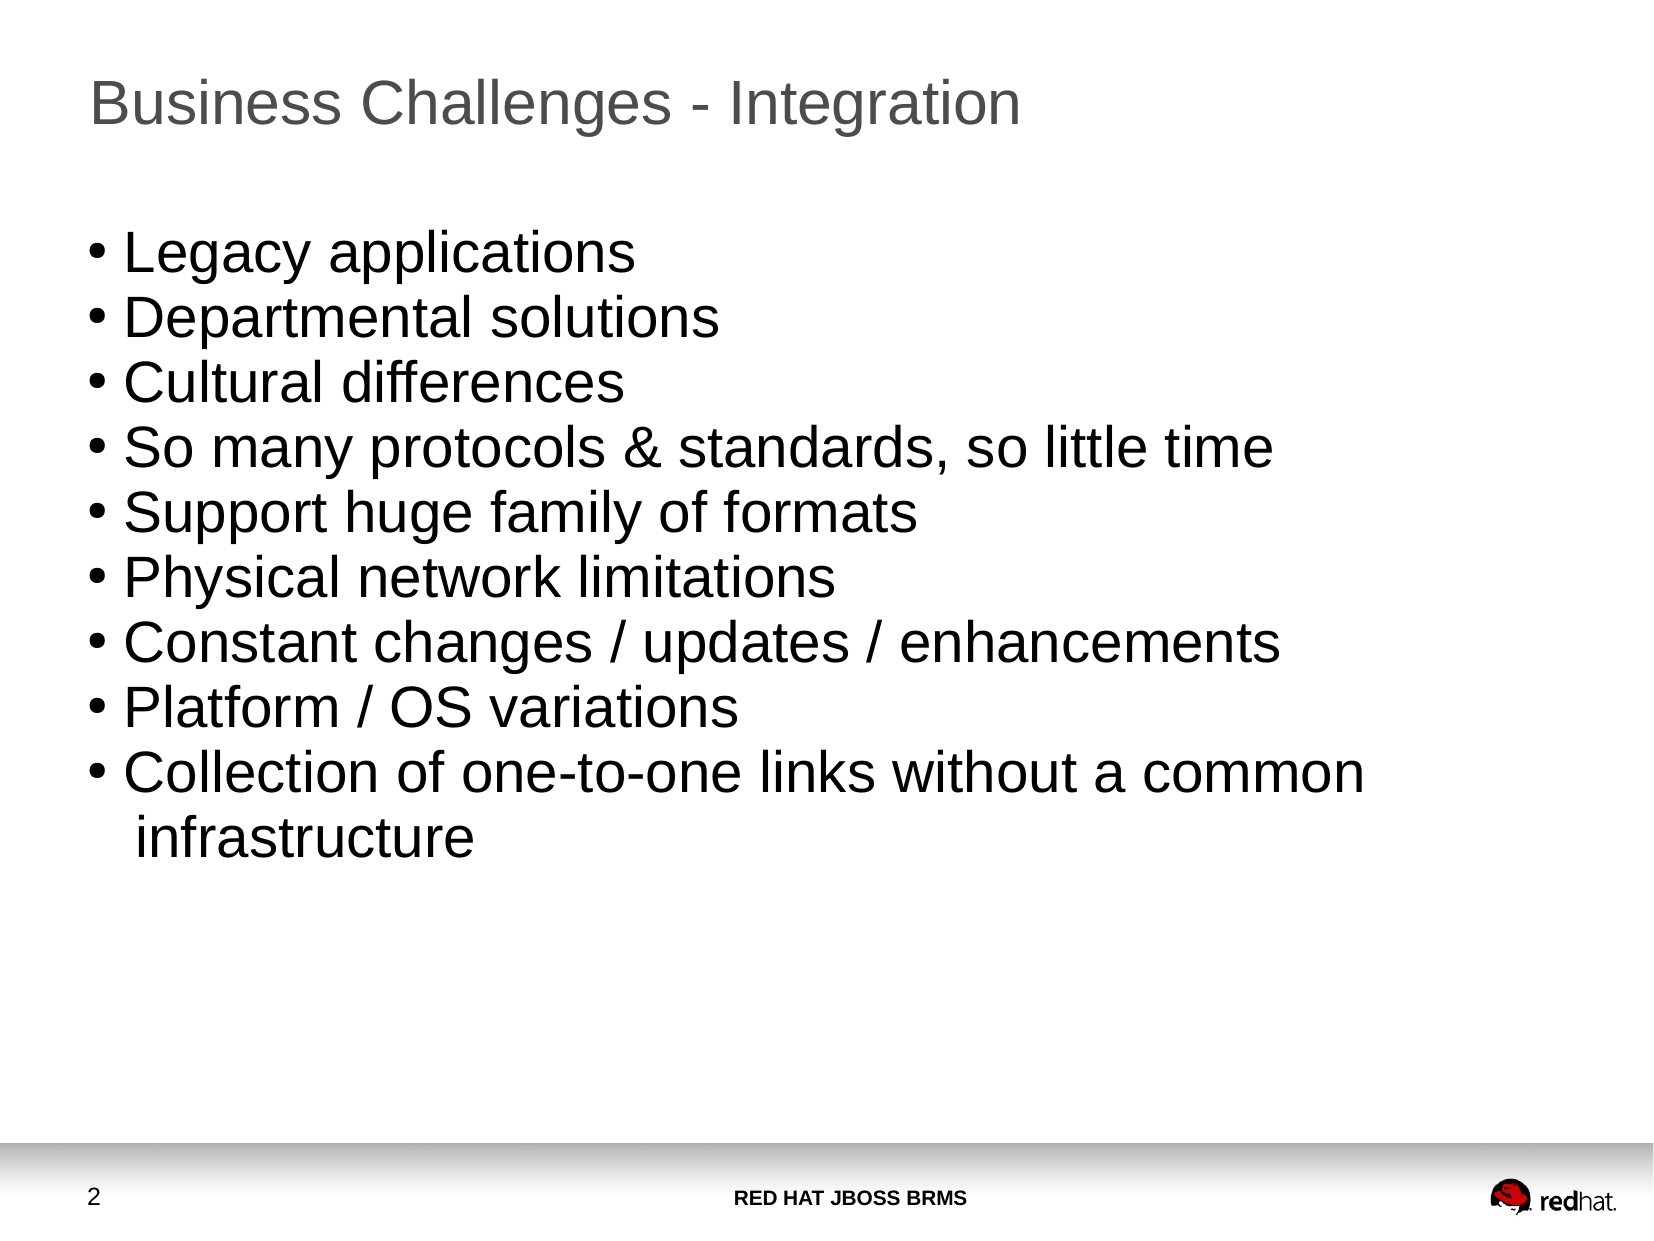

Business Challenges - Integration
# Legacy applications
 Departmental solutions
 Cultural differences
 So many protocols & standards, so little time
 Support huge family of formats
 Physical network limitations
 Constant changes / updates / enhancements
 Platform / OS variations
 Collection of one-to-one links without a common 		 infrastructure